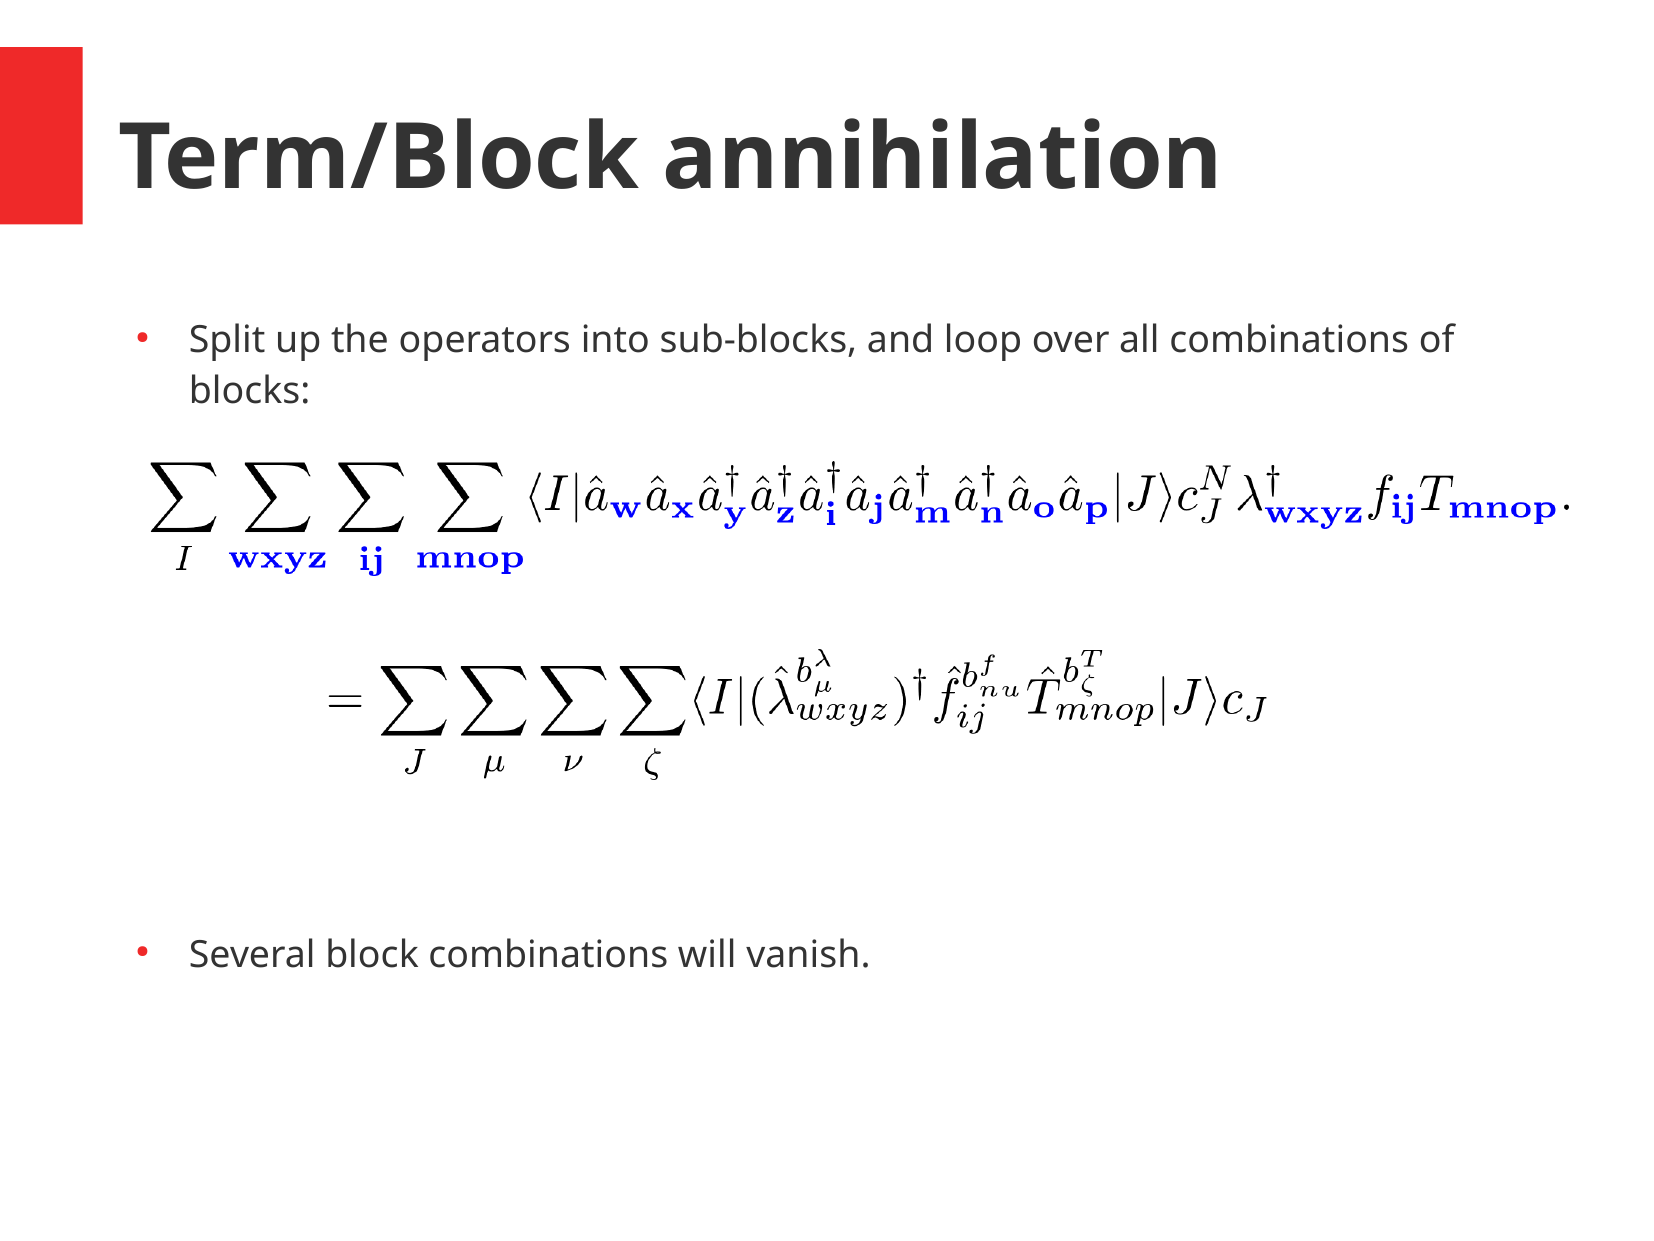

# Term/Block annihilation
Split up the operators into sub-blocks, and loop over all combinations of blocks:
Several block combinations will vanish.